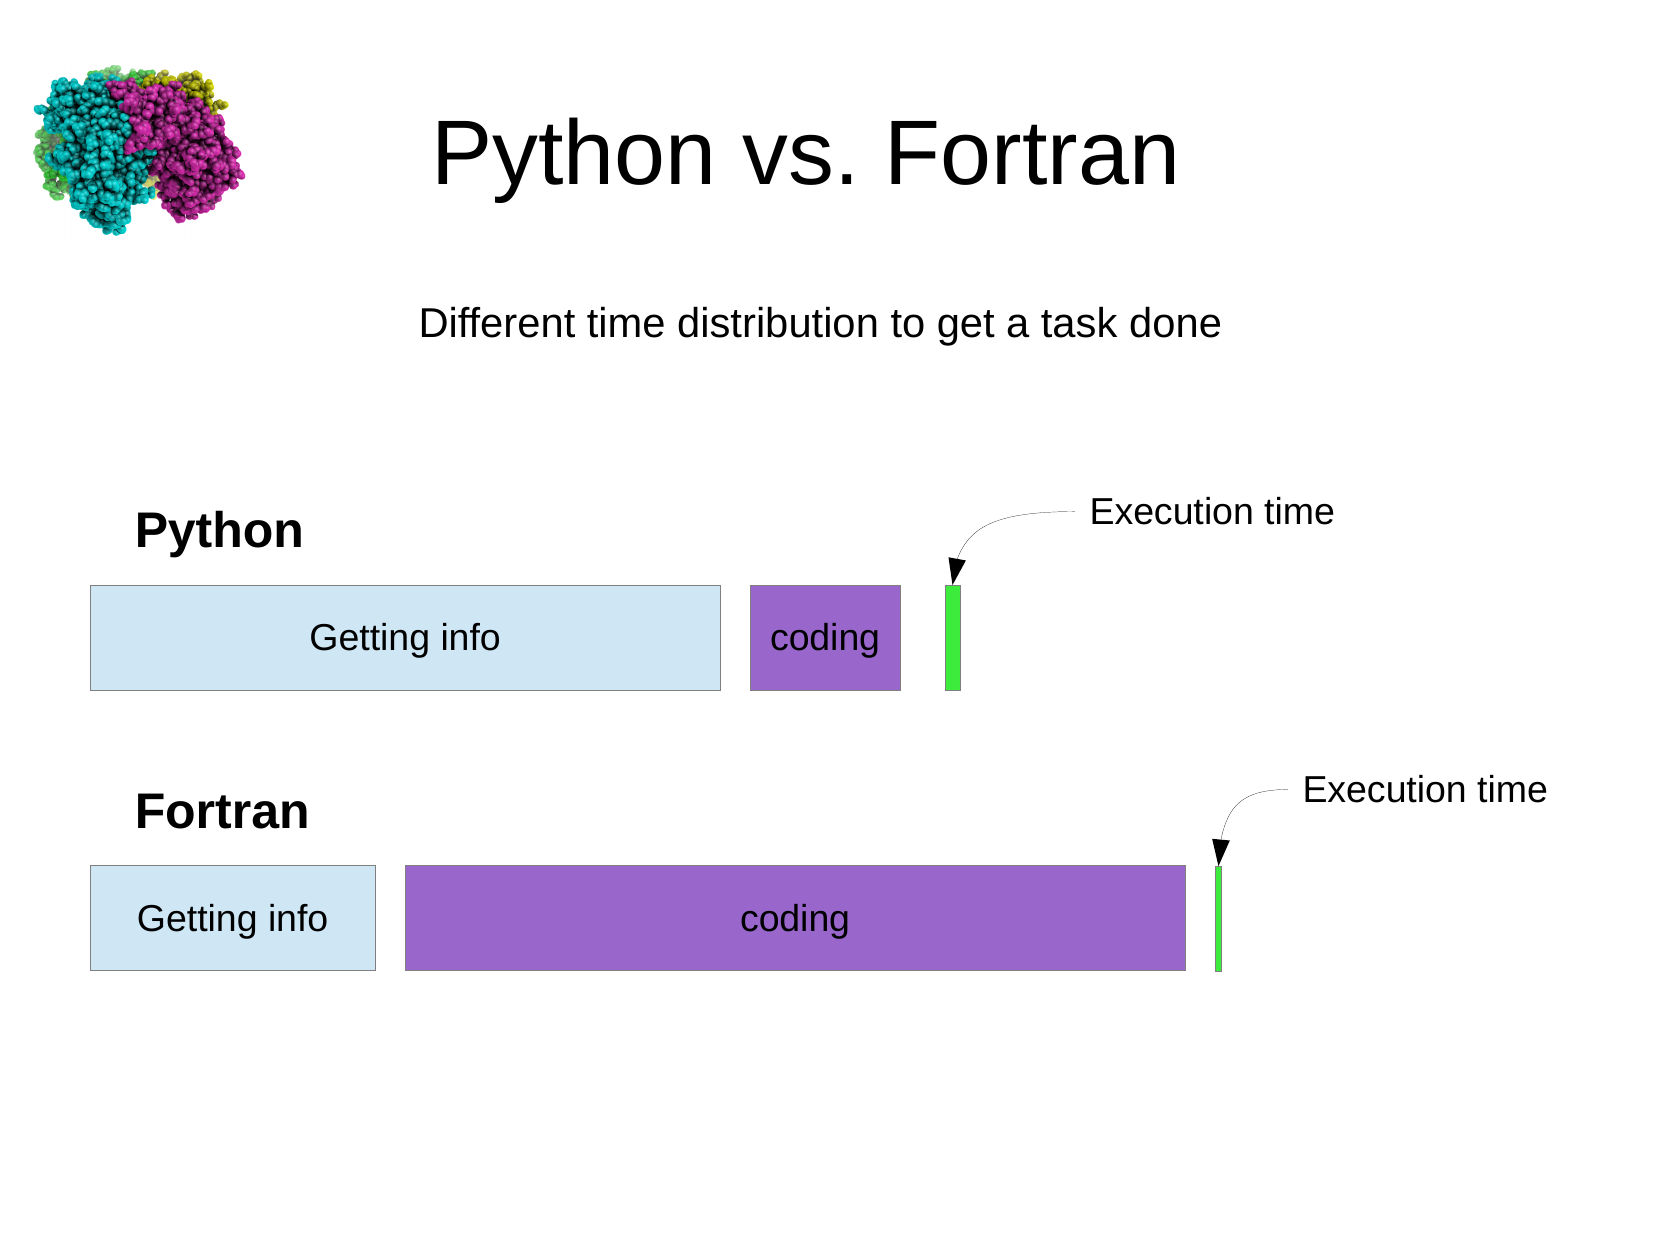

# Python vs. Fortran
Different time distribution to get a task done
Execution time
Python
Getting info
coding
Execution time
Fortran
Getting info
coding